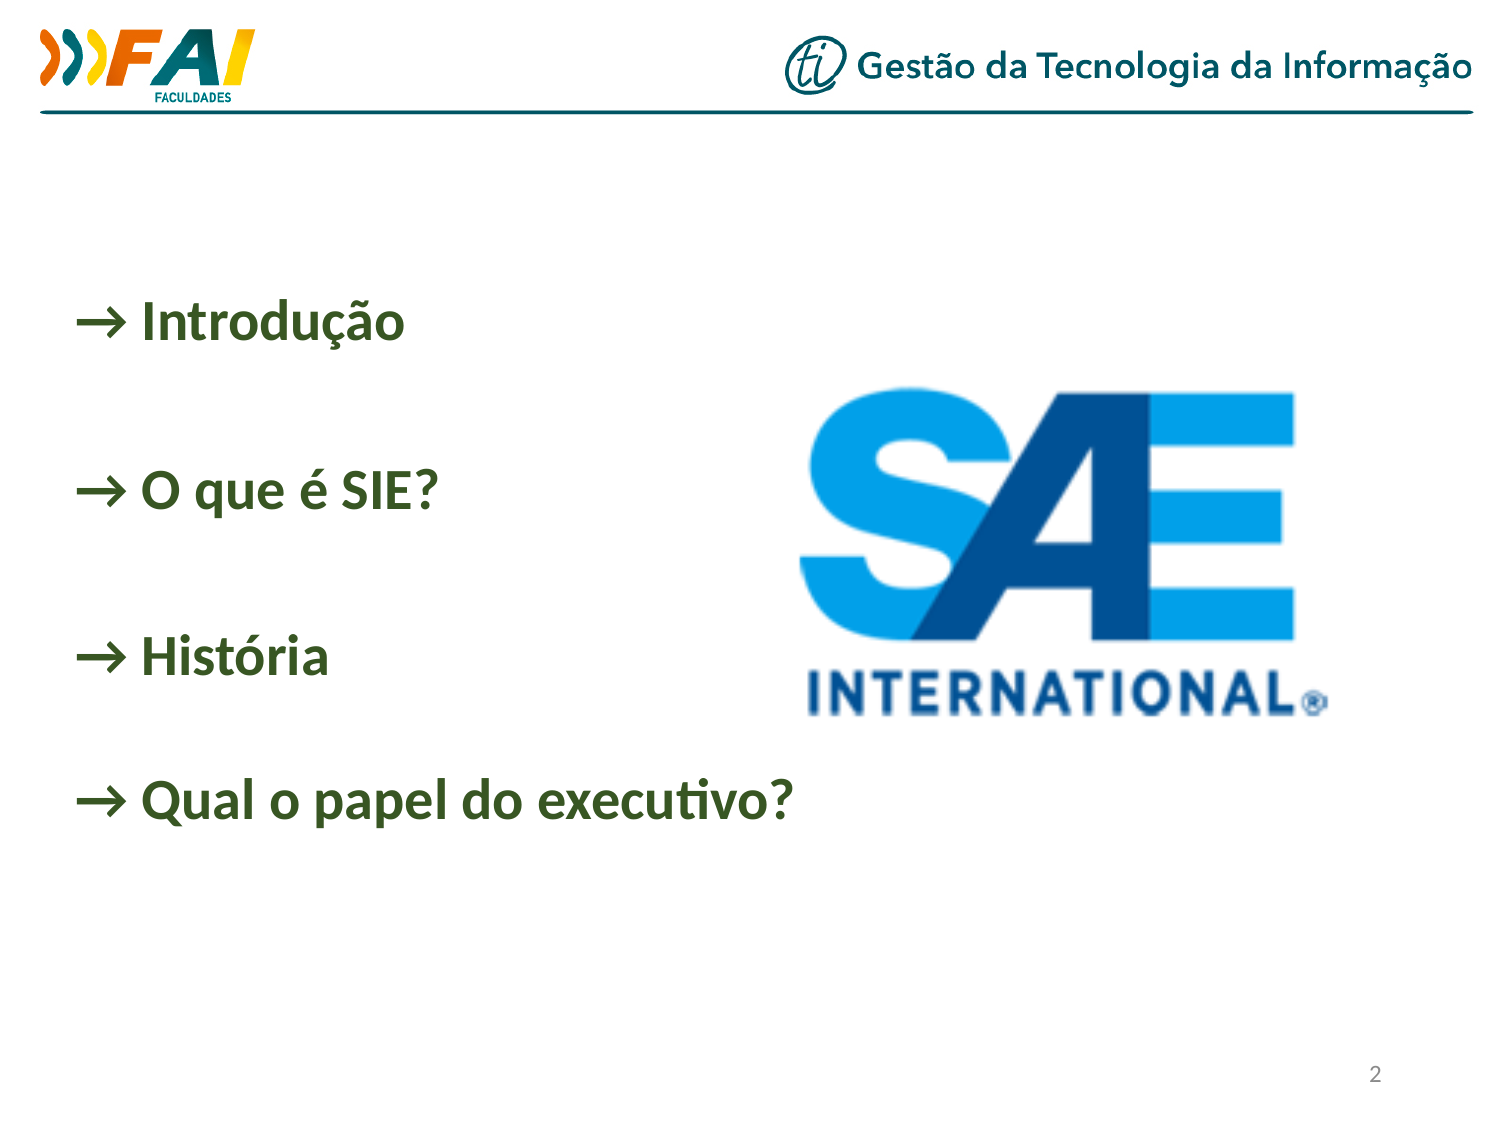

→ Introdução
→ O que é SIE?
→ História
→ Qual o papel do executivo?